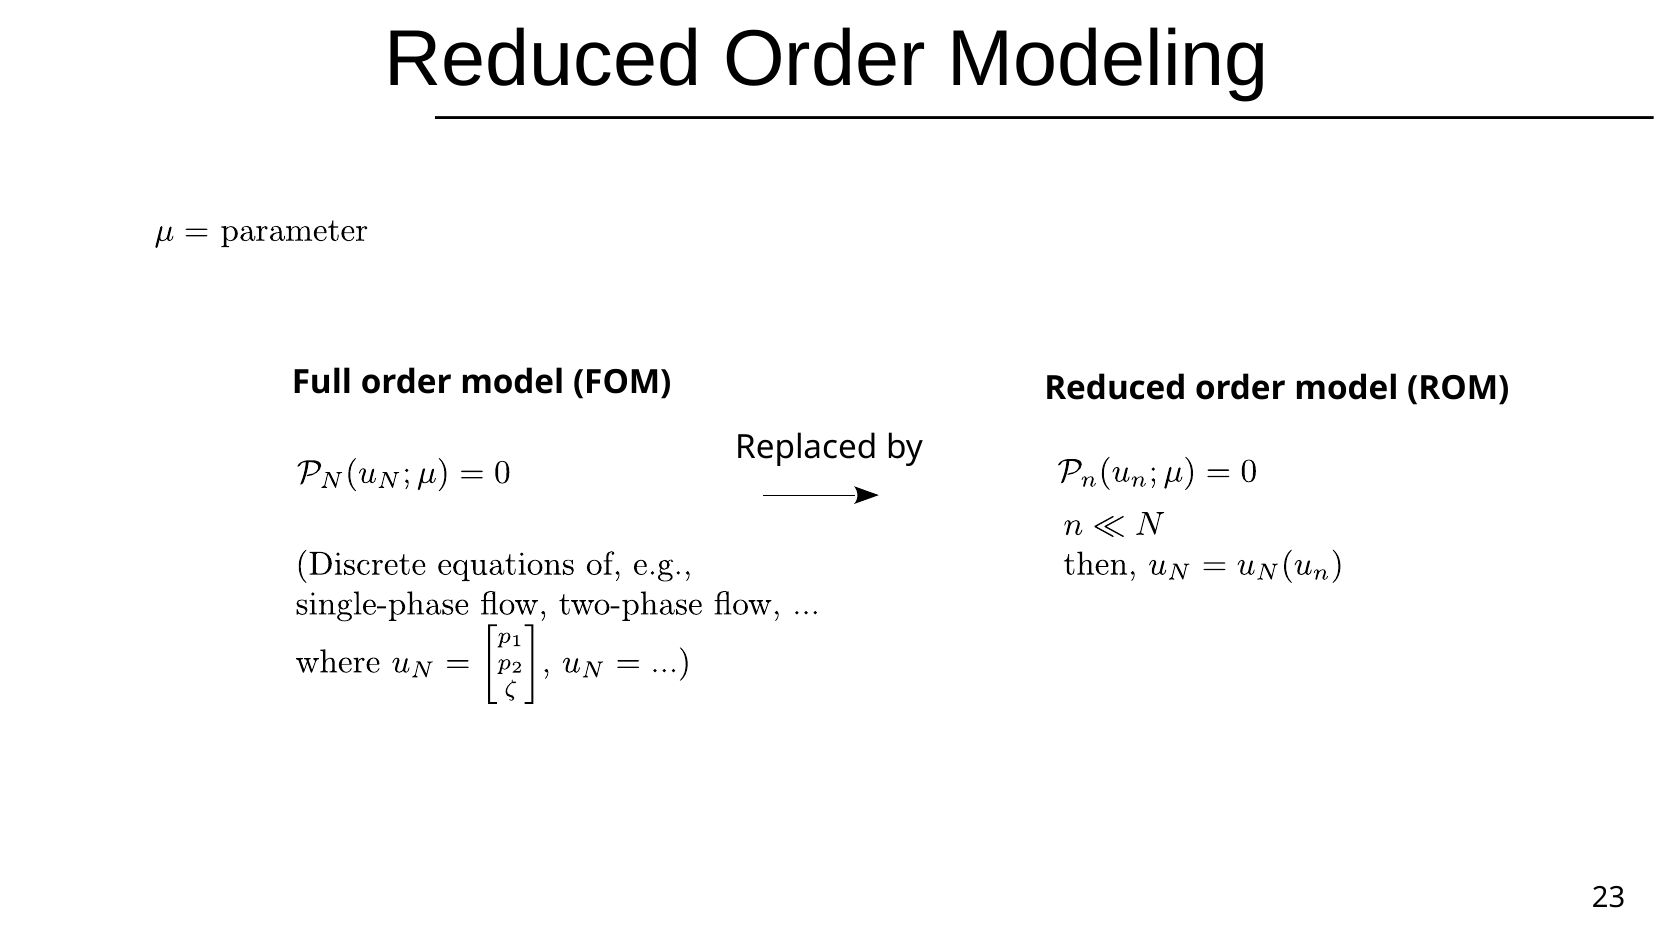

# Reduced Order Modeling
Full order model (FOM)
Reduced order model (ROM)
Replaced by